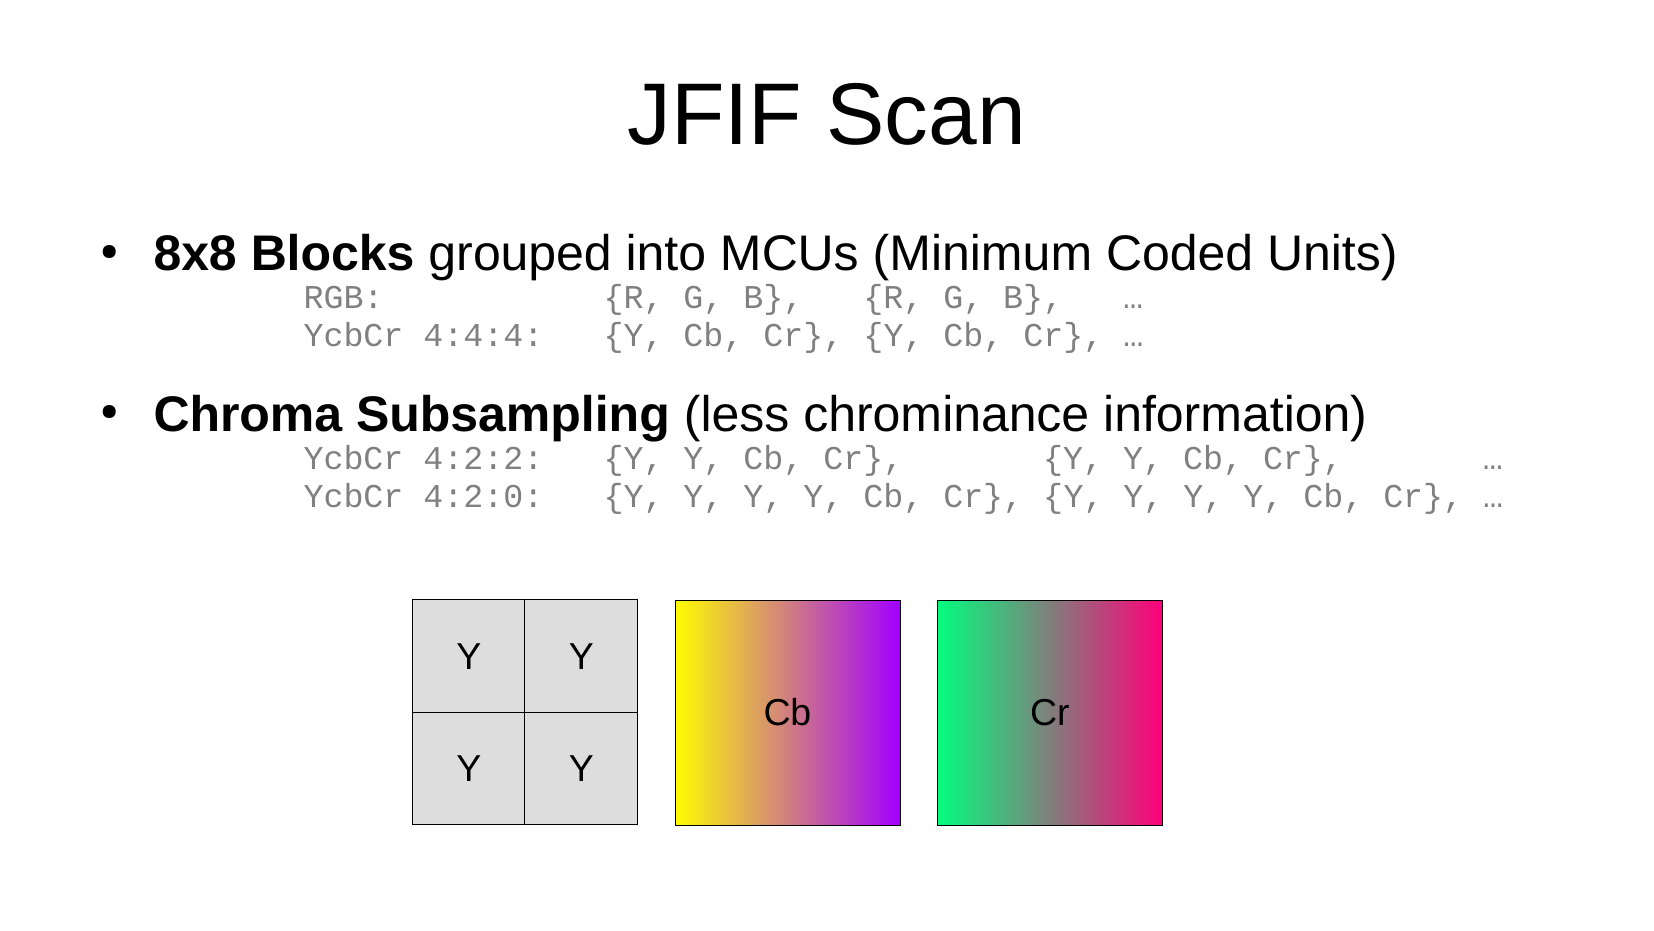

JFIF Scan
# 8x8 Blocks grouped into MCUs (Minimum Coded Units) RGB:			{R, G, B}, {R, G, B}, … YcbCr 4:4:4:	{Y, Cb, Cr}, {Y, Cb, Cr}, …
Chroma Subsampling (less chrominance information)
		YcbCr 4:2:2:	{Y, Y, Cb, Cr}, {Y, Y, Cb, Cr}, …
		YcbCr 4:2:0:	{Y, Y, Y, Y, Cb, Cr}, {Y, Y, Y, Y, Cb, Cr}, …
Y
Y
Cb
Cr
Y
Y